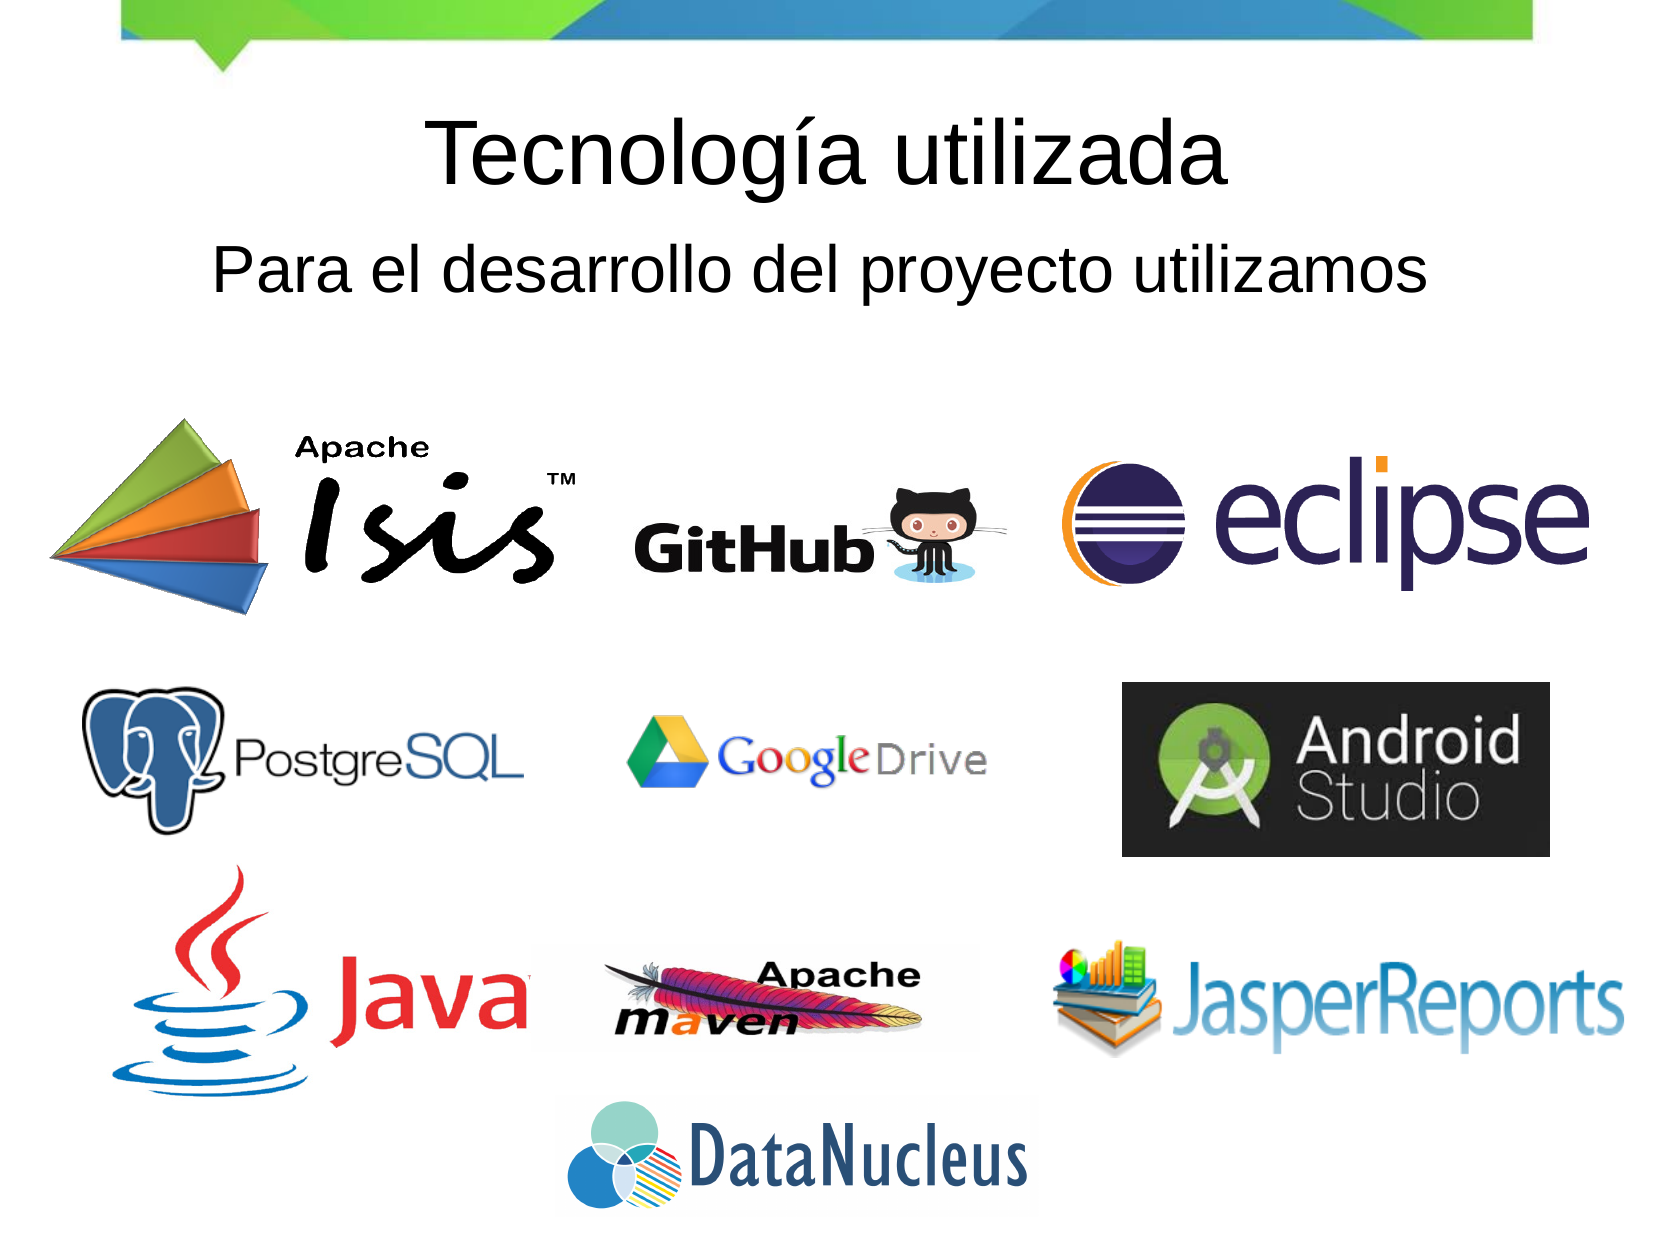

# Tecnología utilizada
Para el desarrollo del proyecto utilizamos